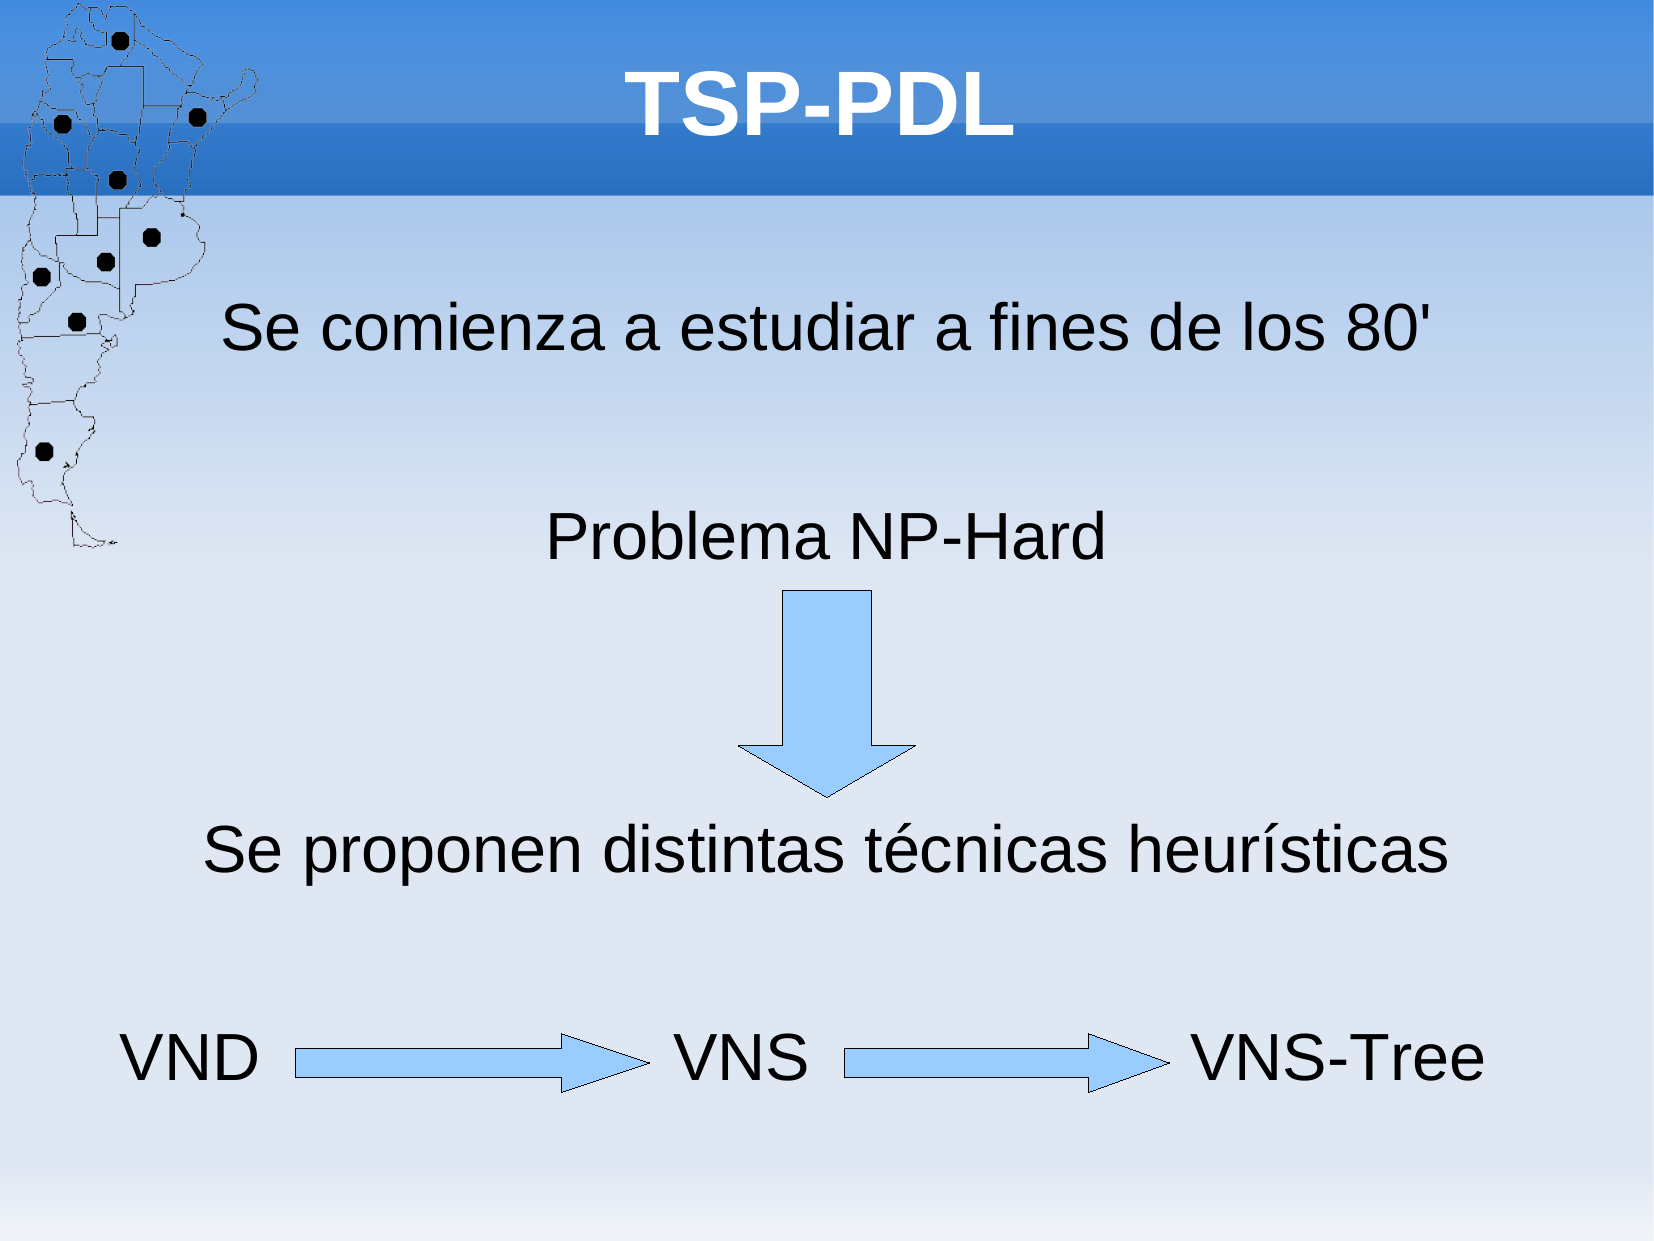

# TSP-PDL
Se comienza a estudiar a fines de los 80'
Problema NP-Hard
Se proponen distintas técnicas heurísticas
 VND						VNS						VNS-Tree